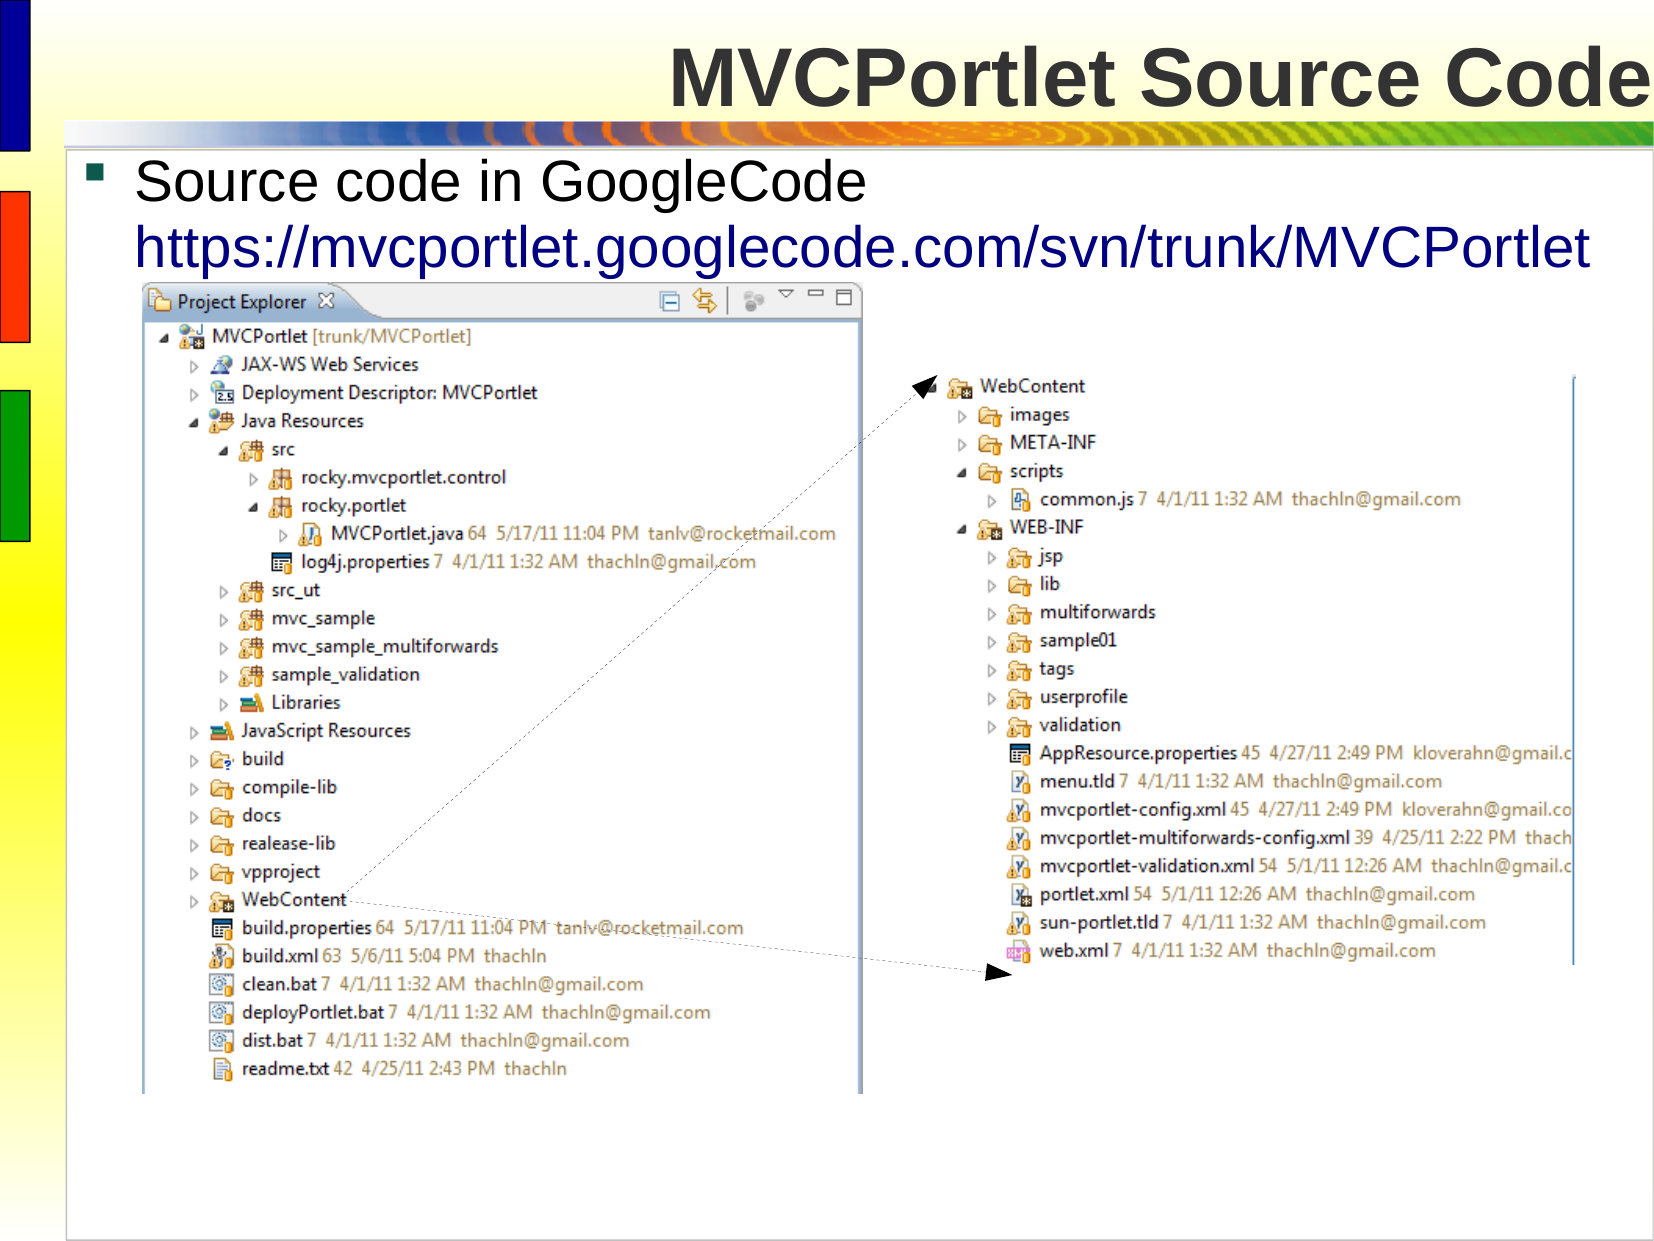

# MVCPortlet Source Code
Source code in GoogleCode
https://mvcportlet.googlecode.com/svn/trunk/MVCPortlet